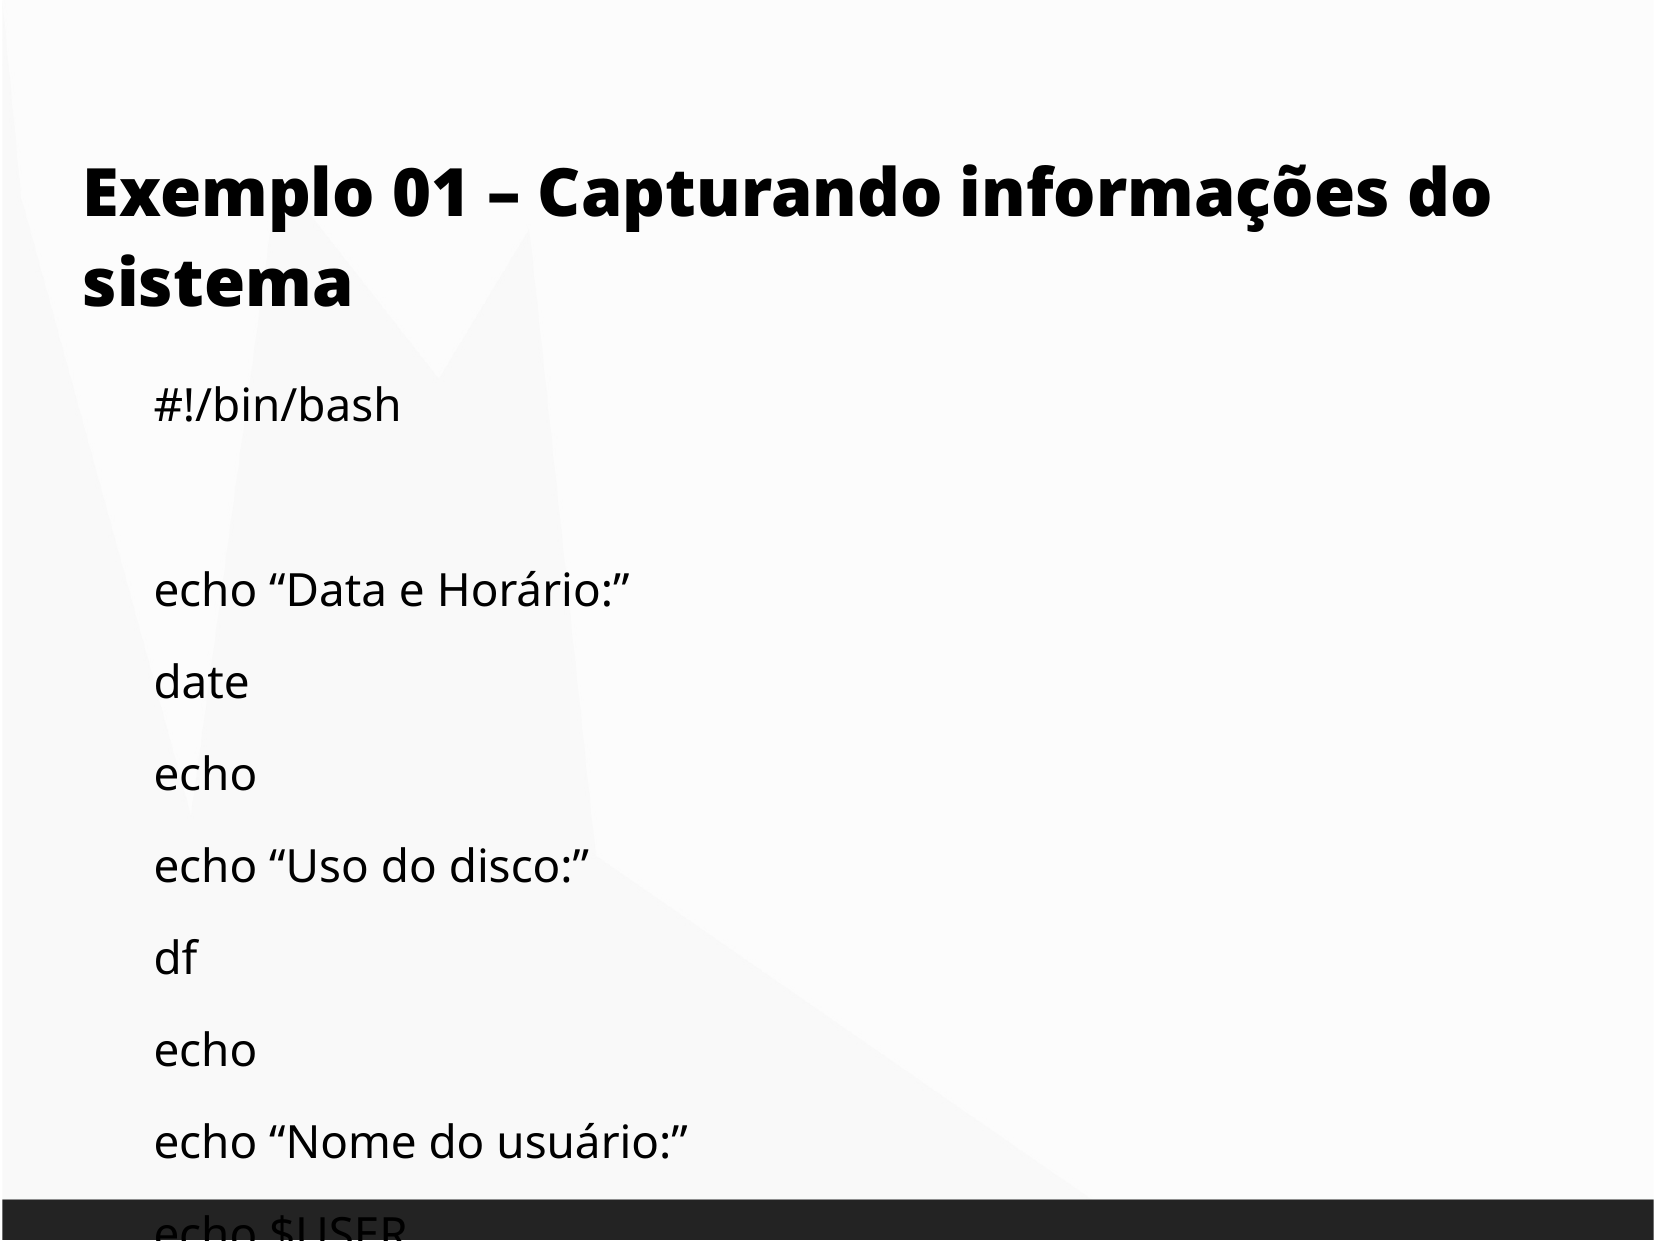

# Exemplo 01 – Capturando informações do sistema
#!/bin/bash
echo “Data e Horário:”
date
echo
echo “Uso do disco:”
df
echo
echo “Nome do usuário:”
echo $USER